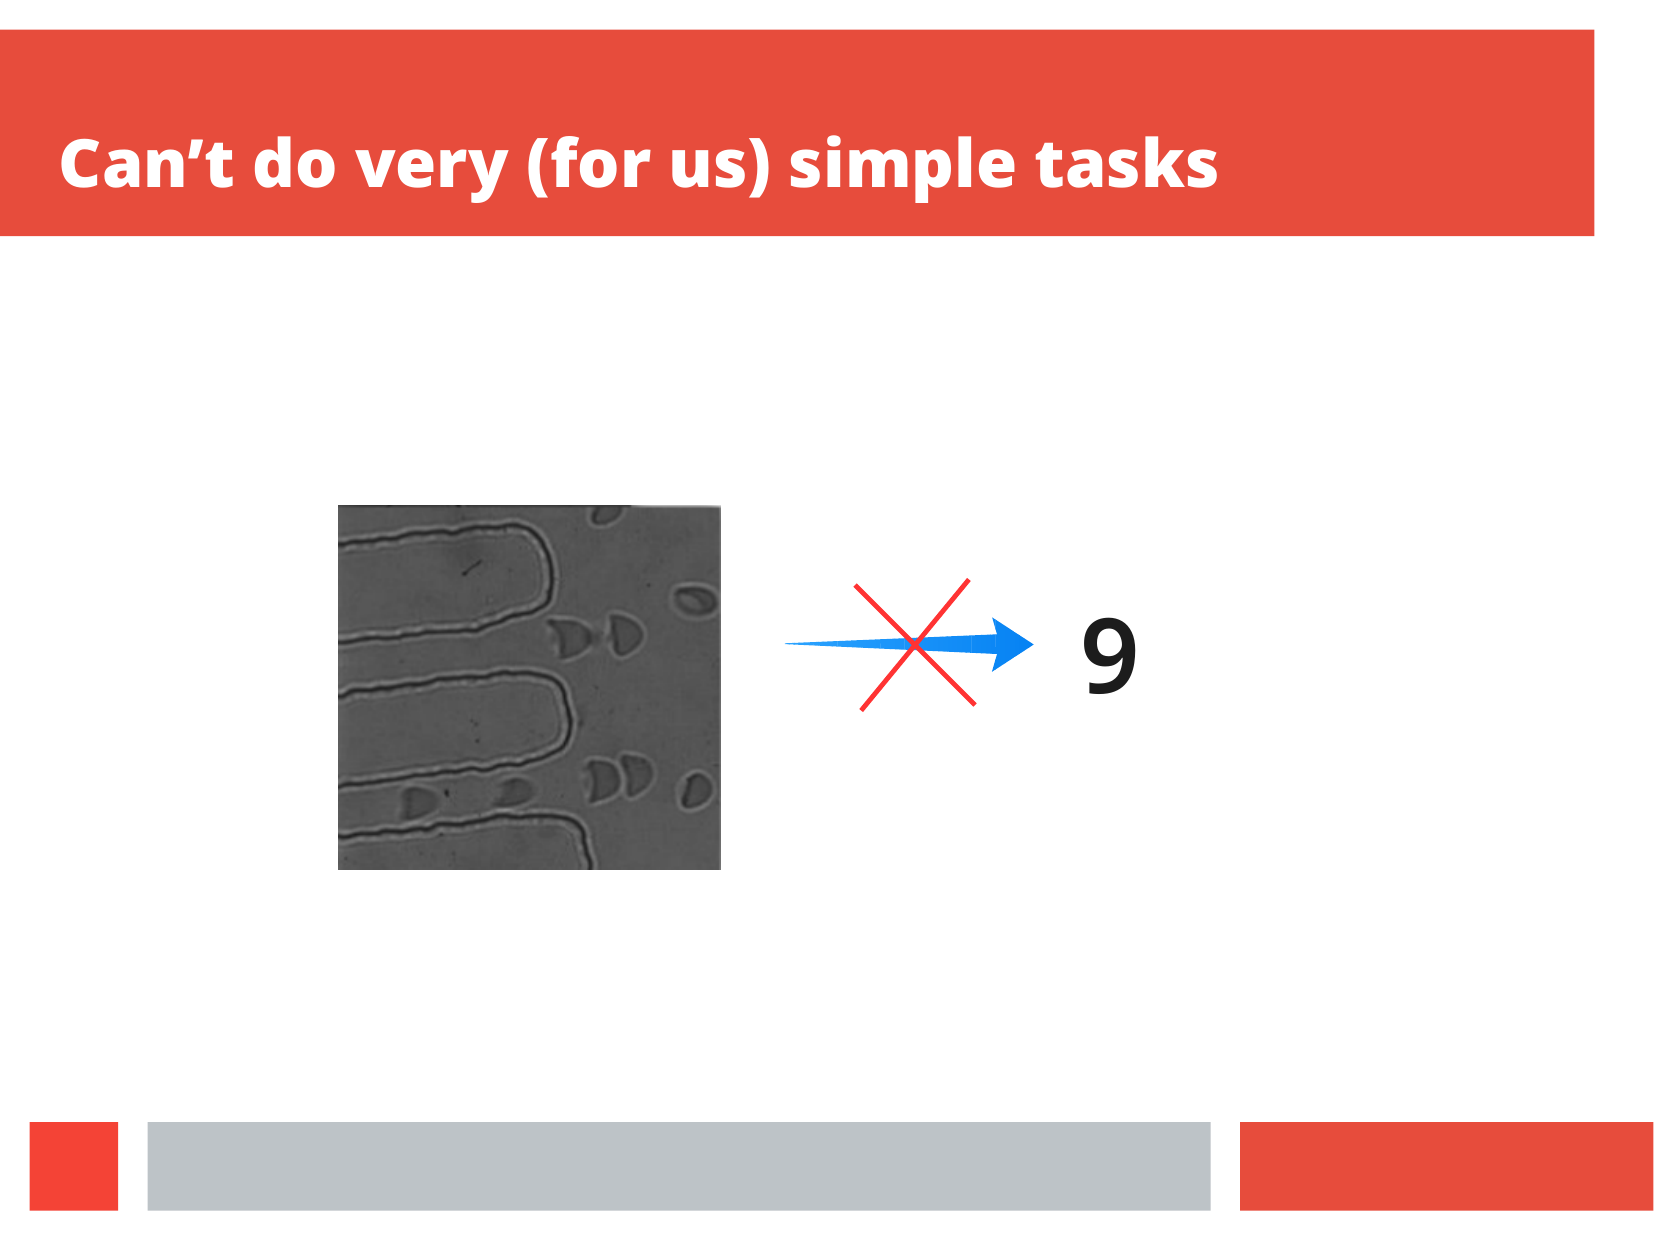

# Can’t do very (for us) simple tasks
9